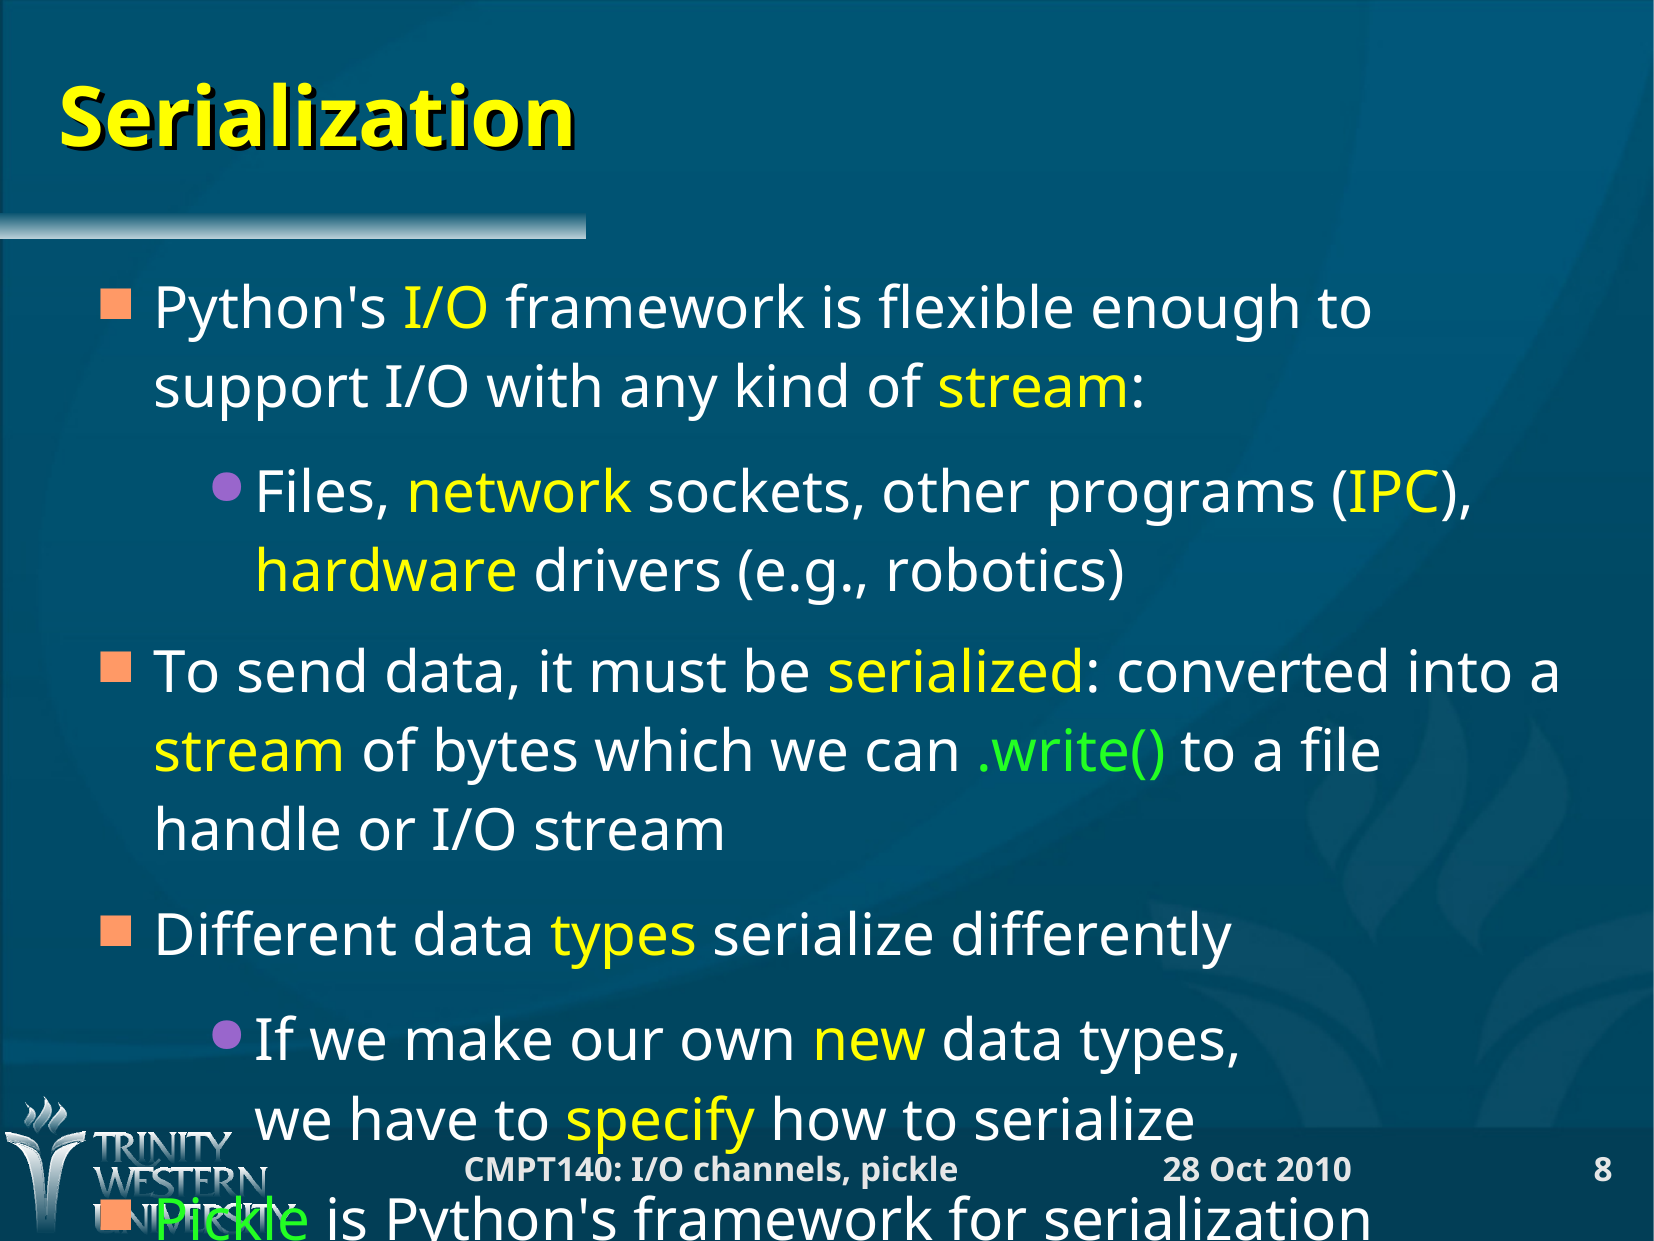

# Serialization
Python's I/O framework is flexible enough to support I/O with any kind of stream:
Files, network sockets, other programs (IPC), hardware drivers (e.g., robotics)
To send data, it must be serialized: converted into a stream of bytes which we can .write() to a file handle or I/O stream
Different data types serialize differently
If we make our own new data types,
we have to specify how to serialize
Pickle is Python's framework for serialization
CMPT140: I/O channels, pickle
28 Oct 2010
8